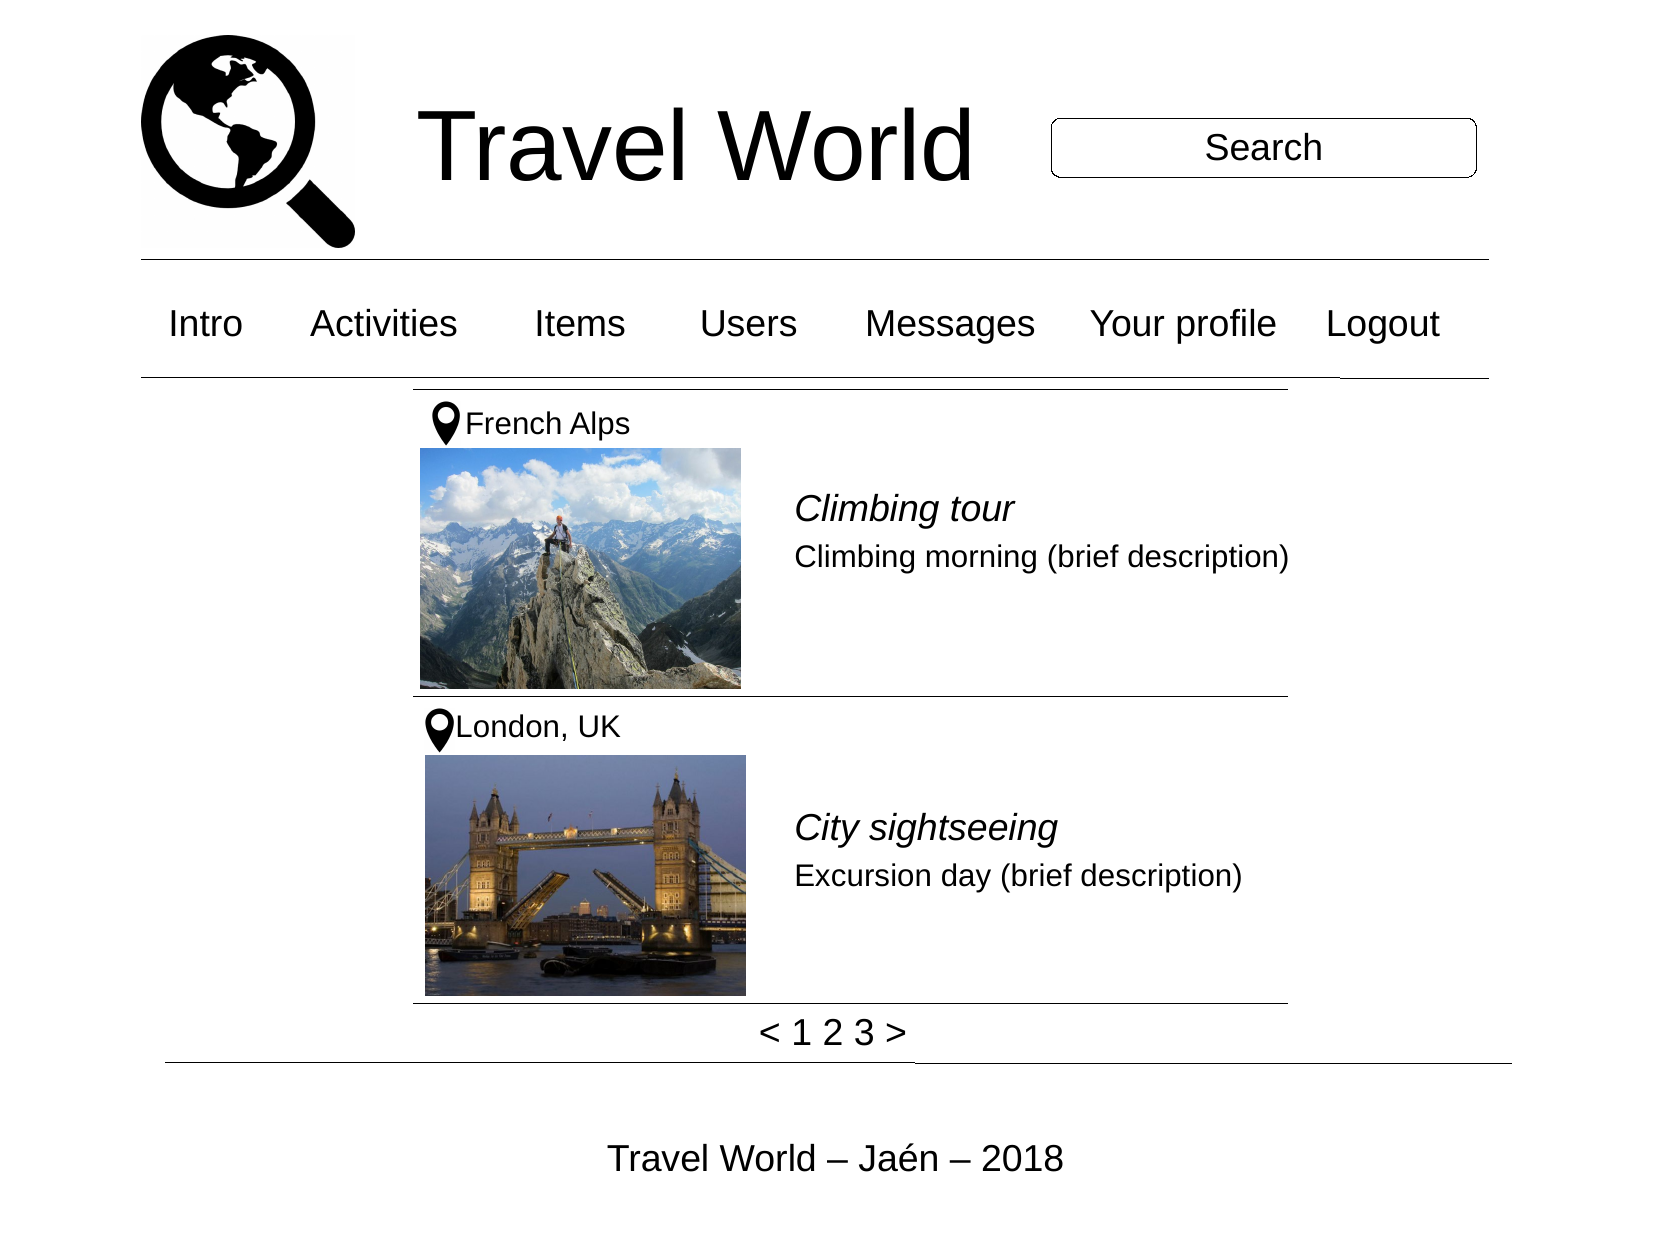

Travel World
Search
Intro
Activities
Items
Users
Messages
Your profile
Logout
French Alps
Climbing tour
Climbing morning (brief description)
London, UK
City sightseeing
Excursion day (brief description)
< 1 2 3 >
		Travel World – Jaén – 2018